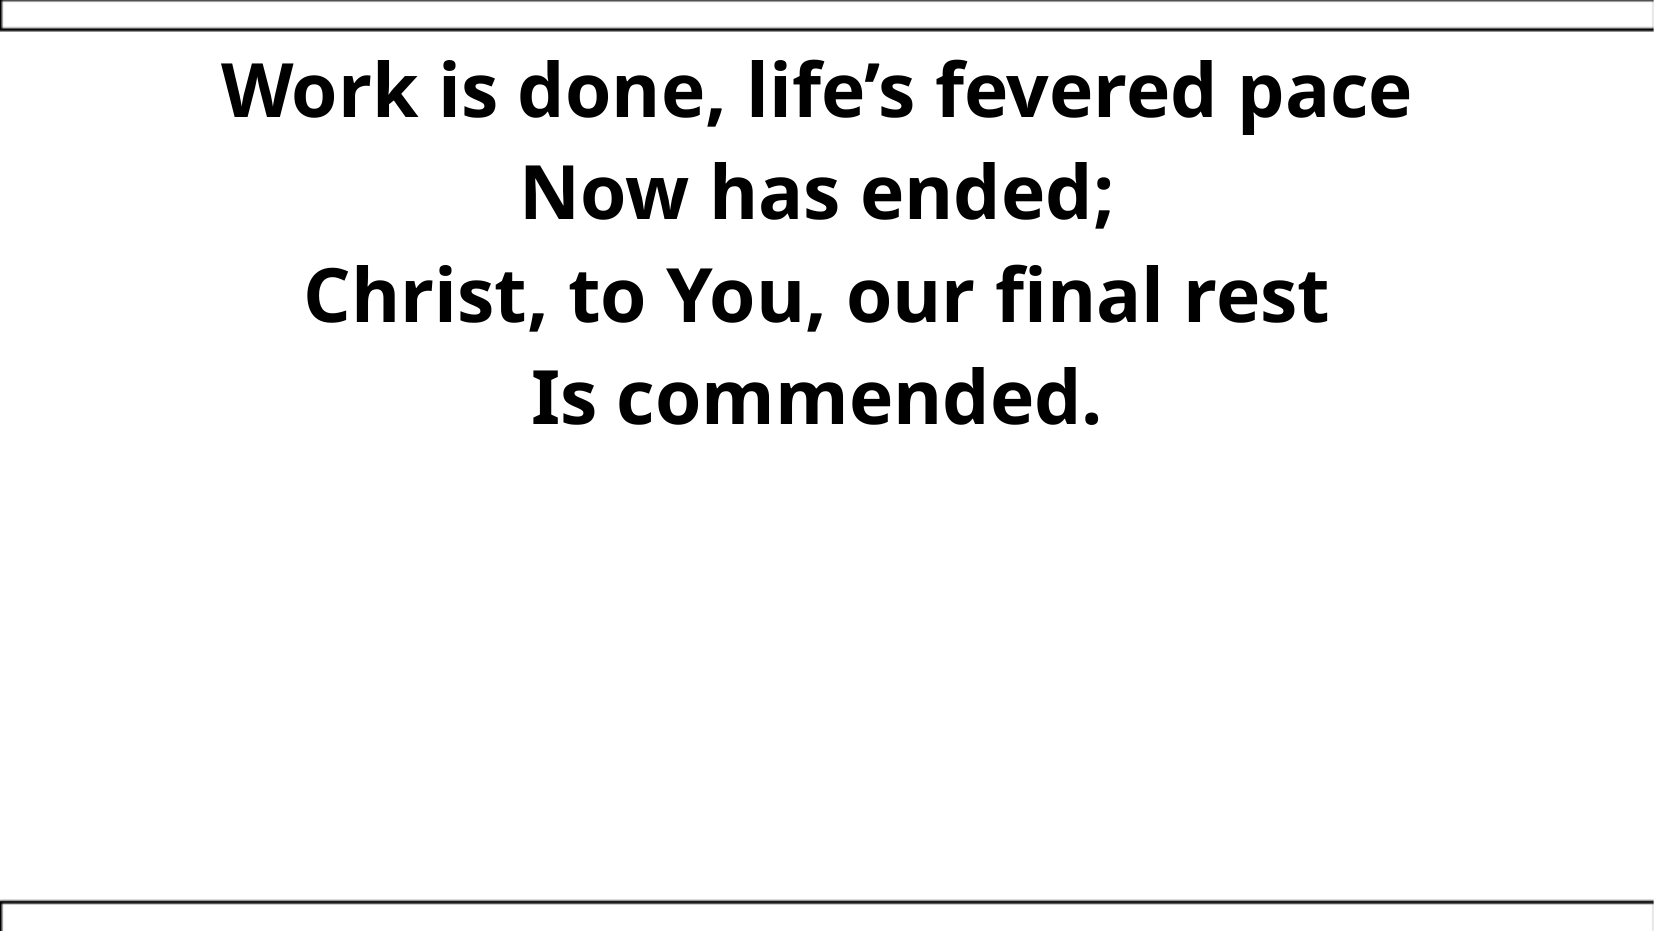

Work is done, life’s fevered pace
Now has ended;
Christ, to You, our final rest
Is commended.